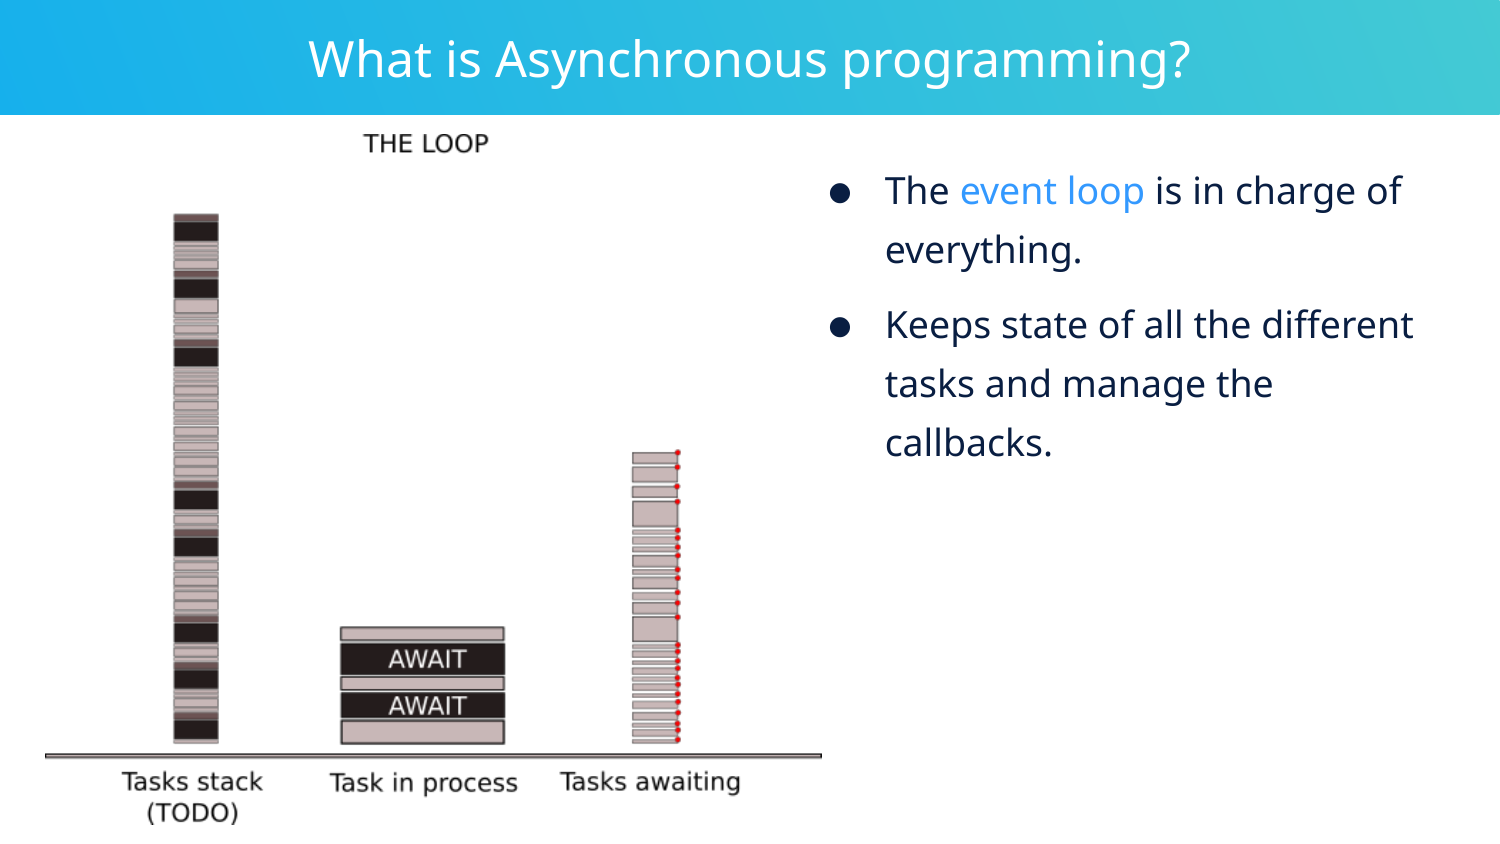

What is Asynchronous programming?
The event loop is in charge of everything.
Keeps state of all the different tasks and manage the callbacks.